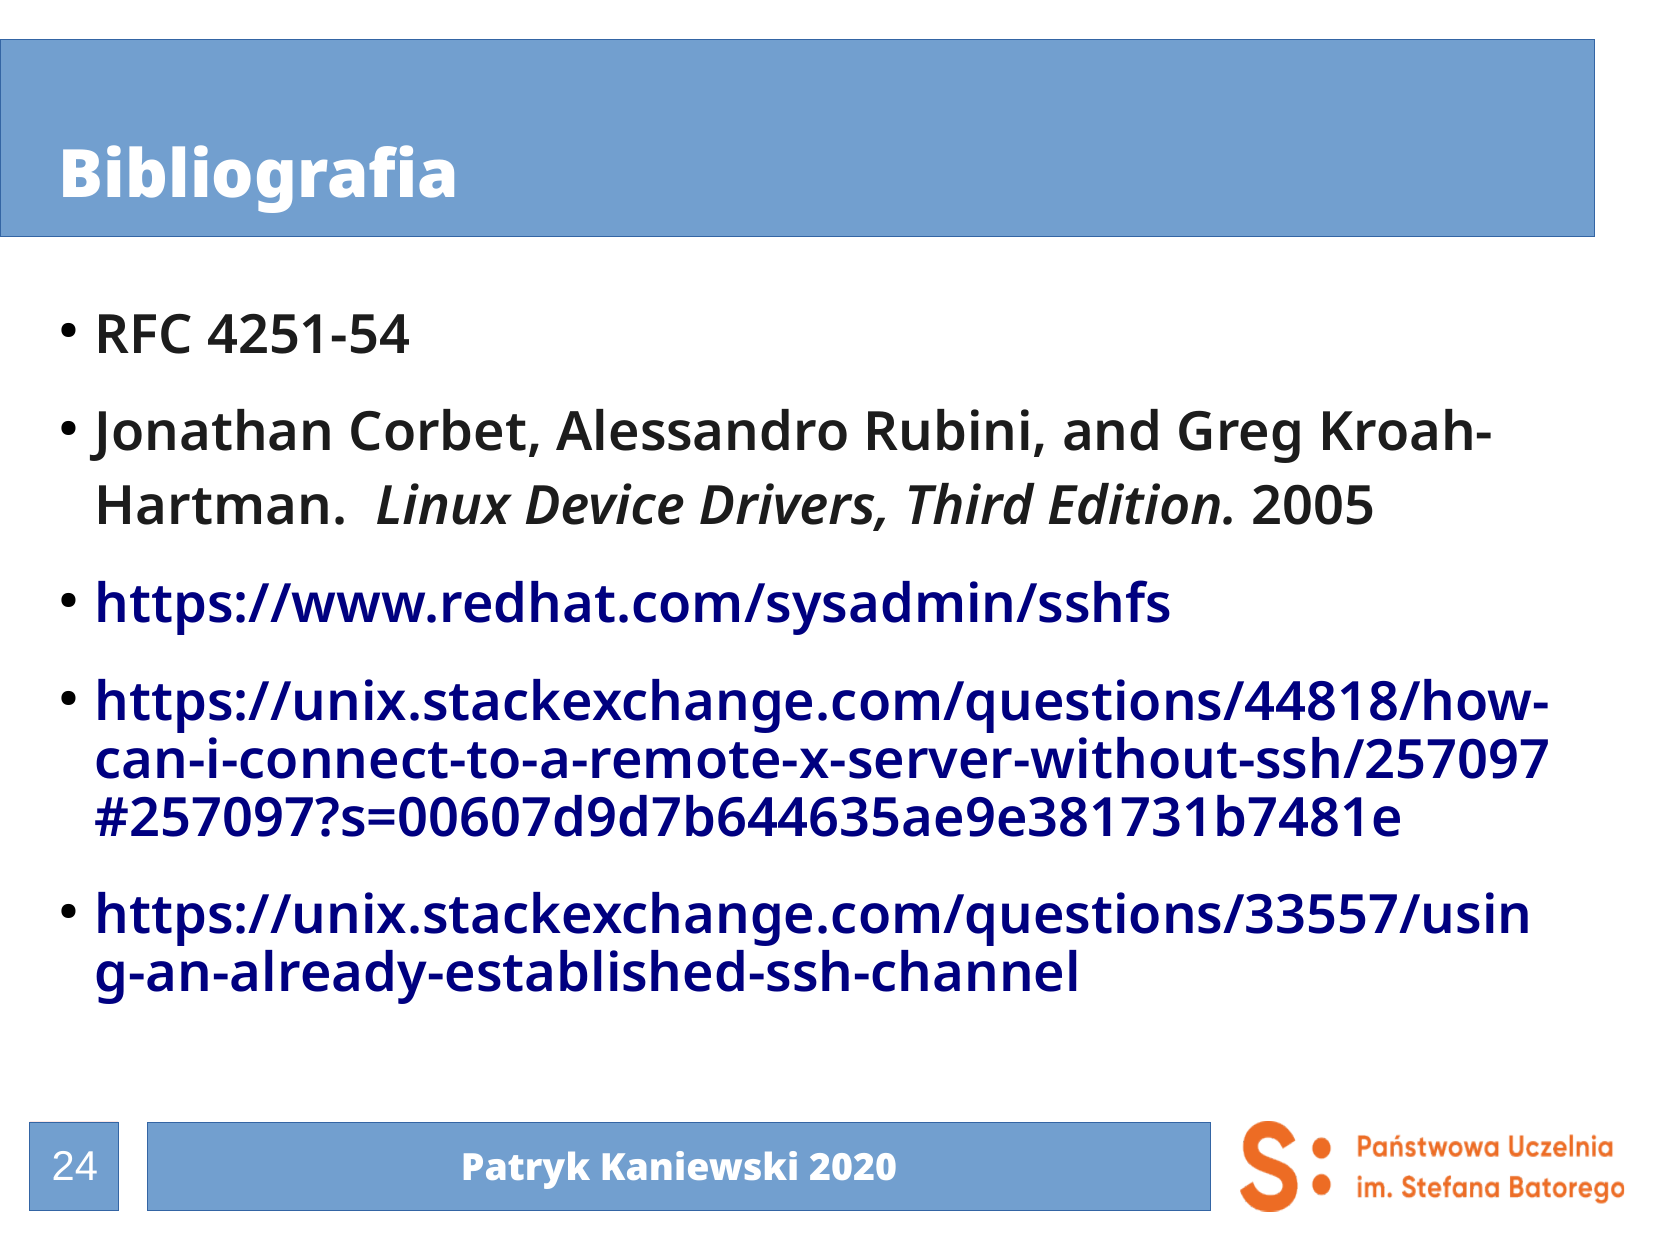

# Bibliografia
RFC 4251-54
Jonathan Corbet, Alessandro Rubini, and Greg Kroah-Hartman. Linux Device Drivers, Third Edition. 2005
https://www.redhat.com/sysadmin/sshfs
https://unix.stackexchange.com/questions/44818/how-can-i-connect-to-a-remote-x-server-without-ssh/257097#257097?s=00607d9d7b644635ae9e381731b7481e
https://unix.stackexchange.com/questions/33557/using-an-already-established-ssh-channel